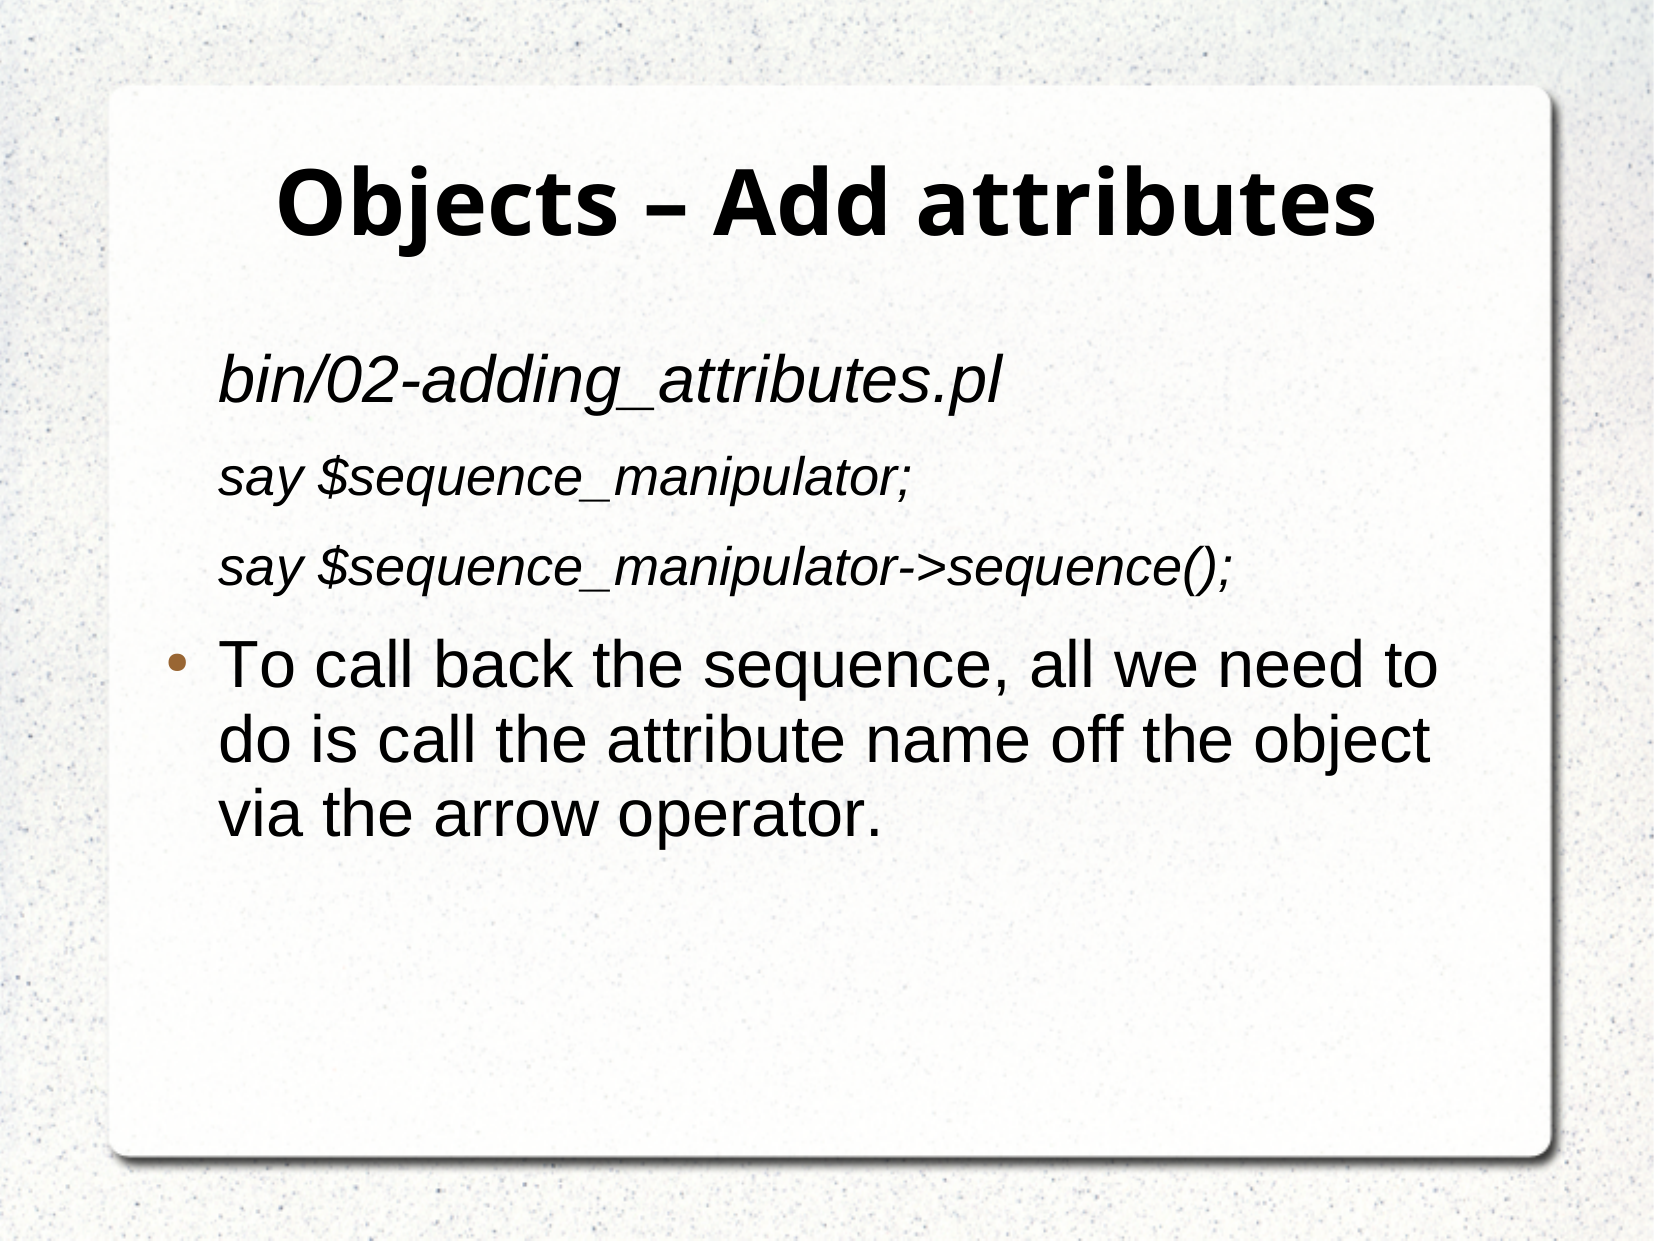

# Objects – Add attributes
bin/02-adding_attributes.pl
say $sequence_manipulator;
say $sequence_manipulator->sequence();
To call back the sequence, all we need to do is call the attribute name off the object via the arrow operator.